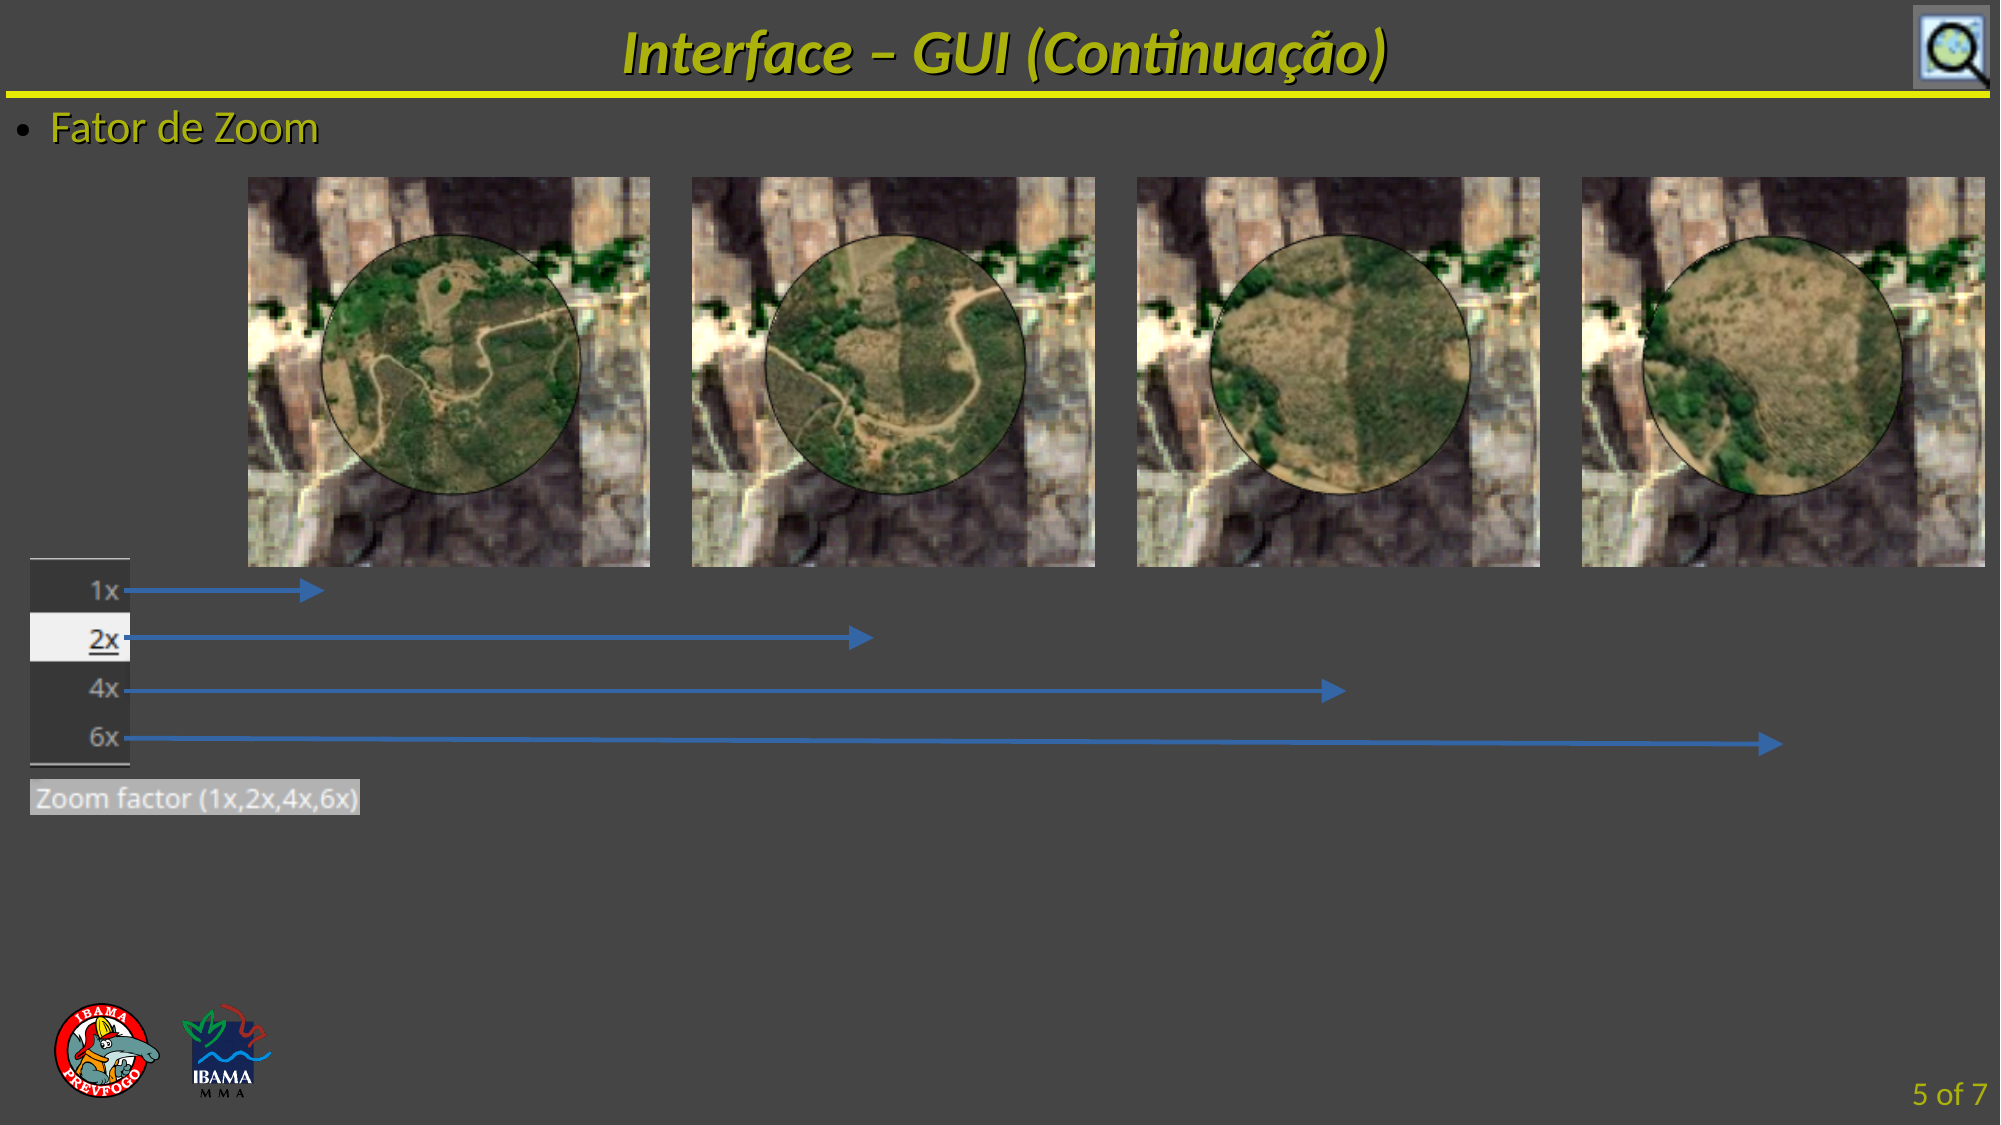

# Interface – GUI (Continuação)
Fator de Zoom
 of 7